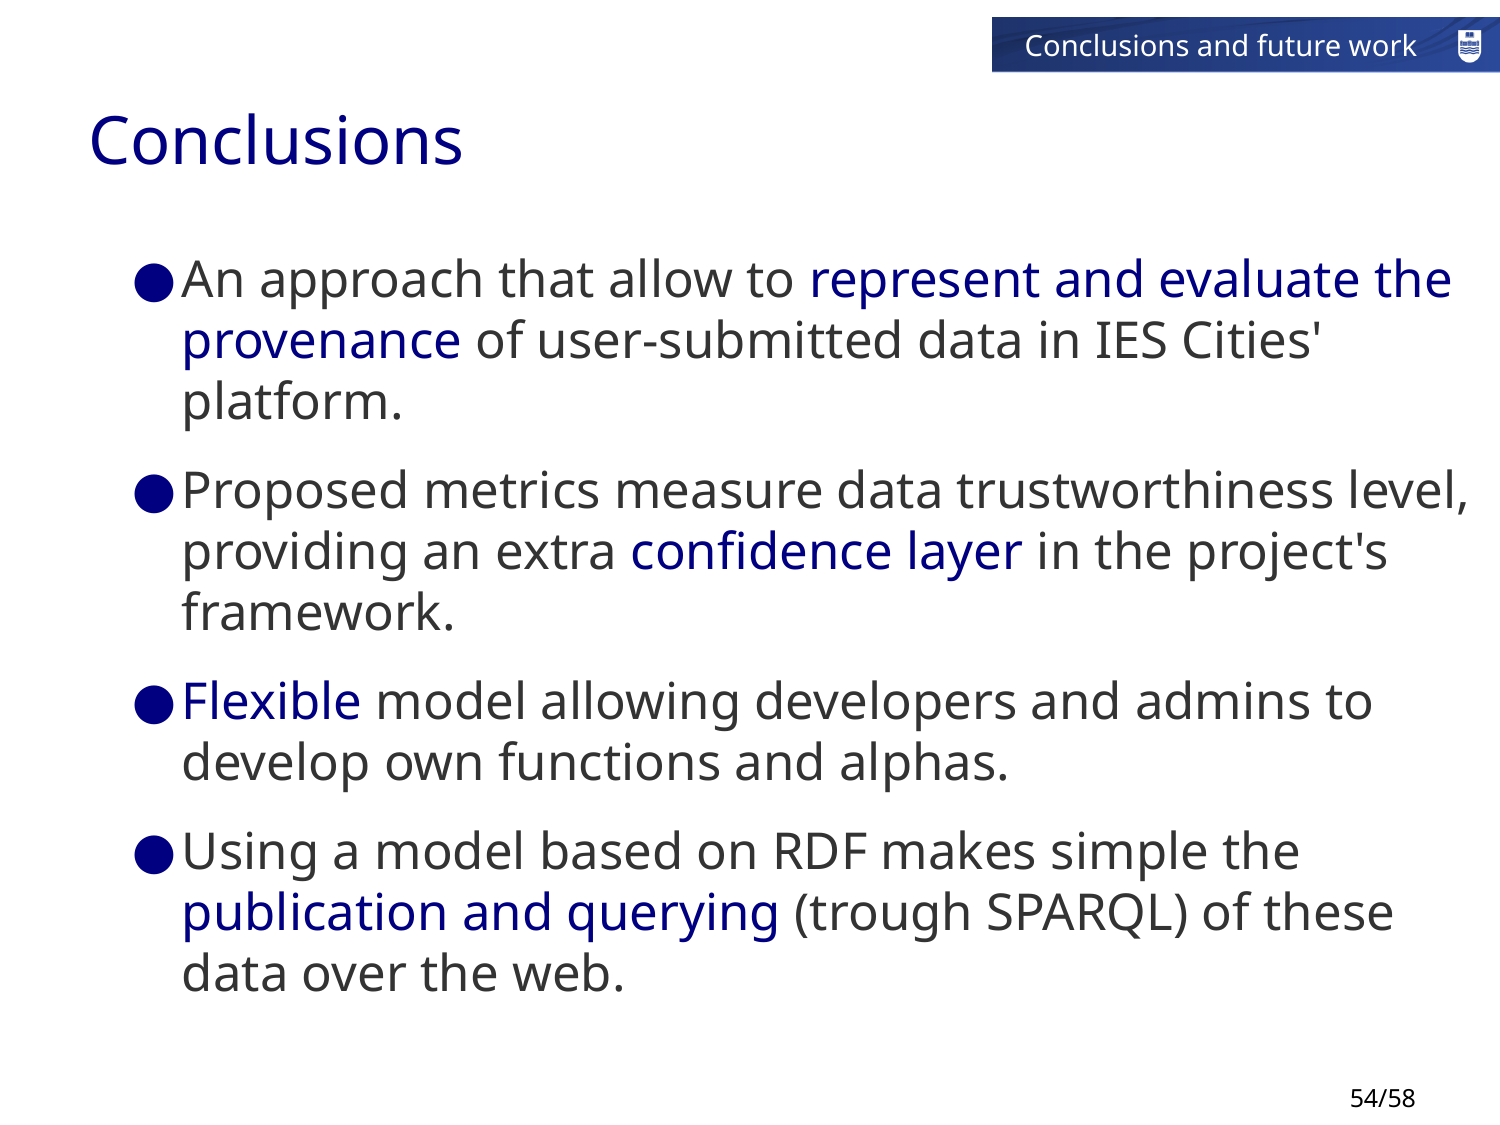

Conclusions and future work
# Conclusions
An approach that allow to represent and evaluate the provenance of user-submitted data in IES Cities' platform.
Proposed metrics measure data trustworthiness level, providing an extra confidence layer in the project's framework.
Flexible model allowing developers and admins to develop own functions and alphas.
Using a model based on RDF makes simple the publication and querying (trough SPARQL) of these data over the web.